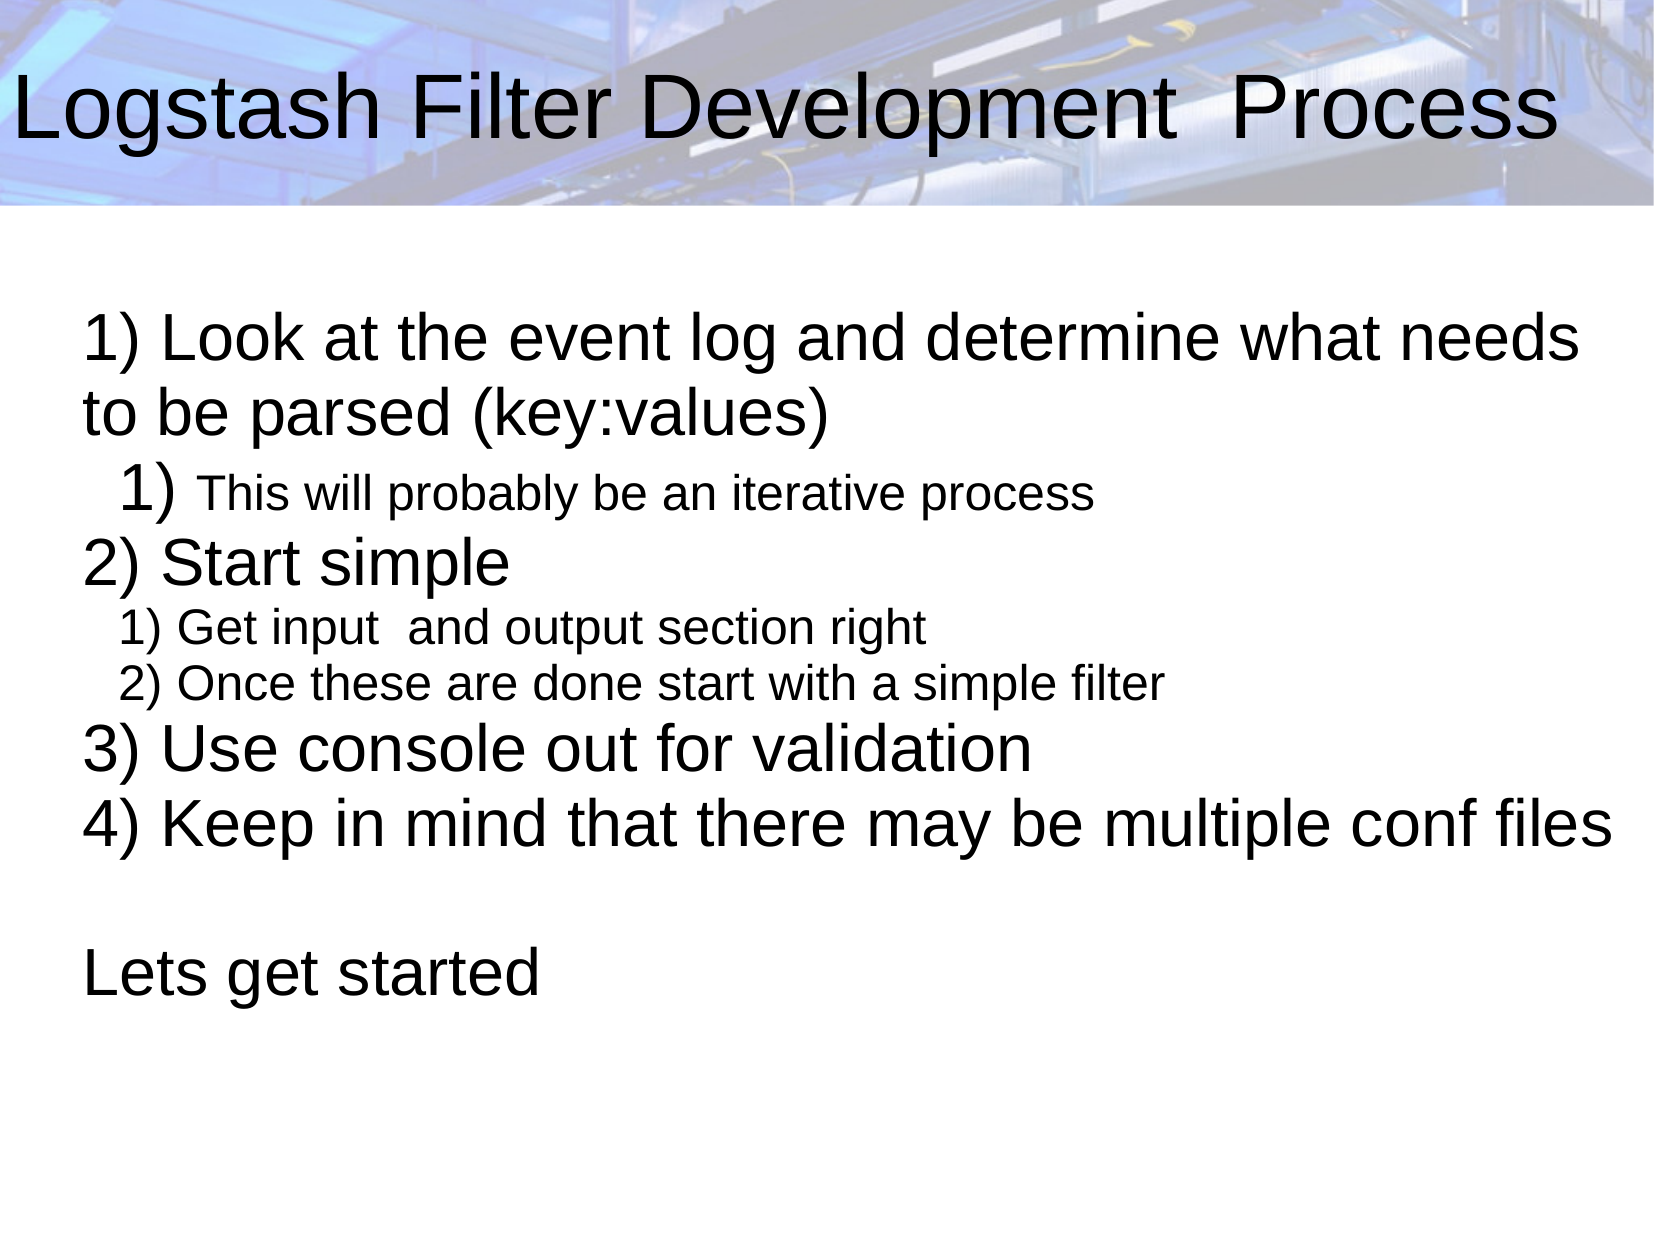

# Logstash Filter Development Process
 Look at the event log and determine what needs to be parsed (key:values)
 This will probably be an iterative process
 Start simple
 Get input and output section right
 Once these are done start with a simple filter
 Use console out for validation
 Keep in mind that there may be multiple conf files
Lets get started